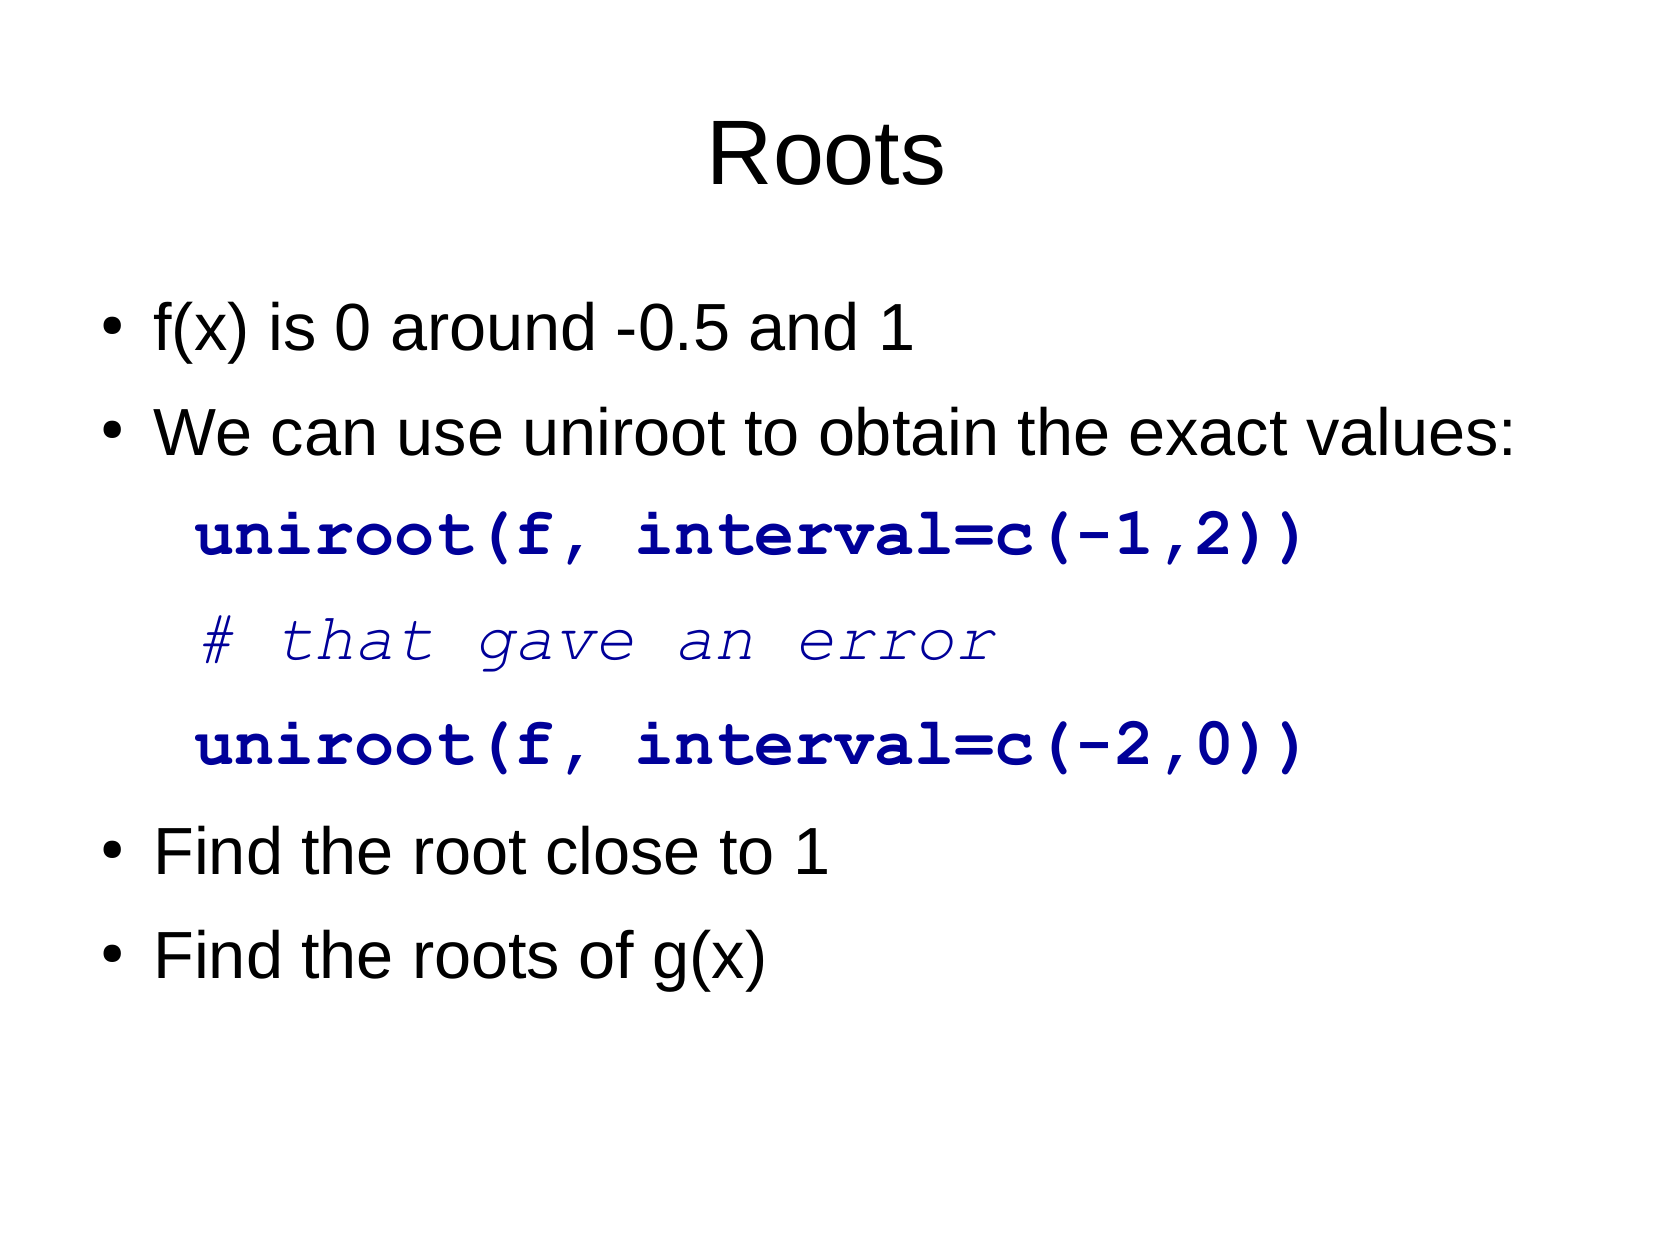

# Roots
f(x) is 0 around -0.5 and 1
We can use uniroot to obtain the exact values:
uniroot(f, interval=c(-1,2))
# that gave an error
uniroot(f, interval=c(-2,0))
Find the root close to 1
Find the roots of g(x)